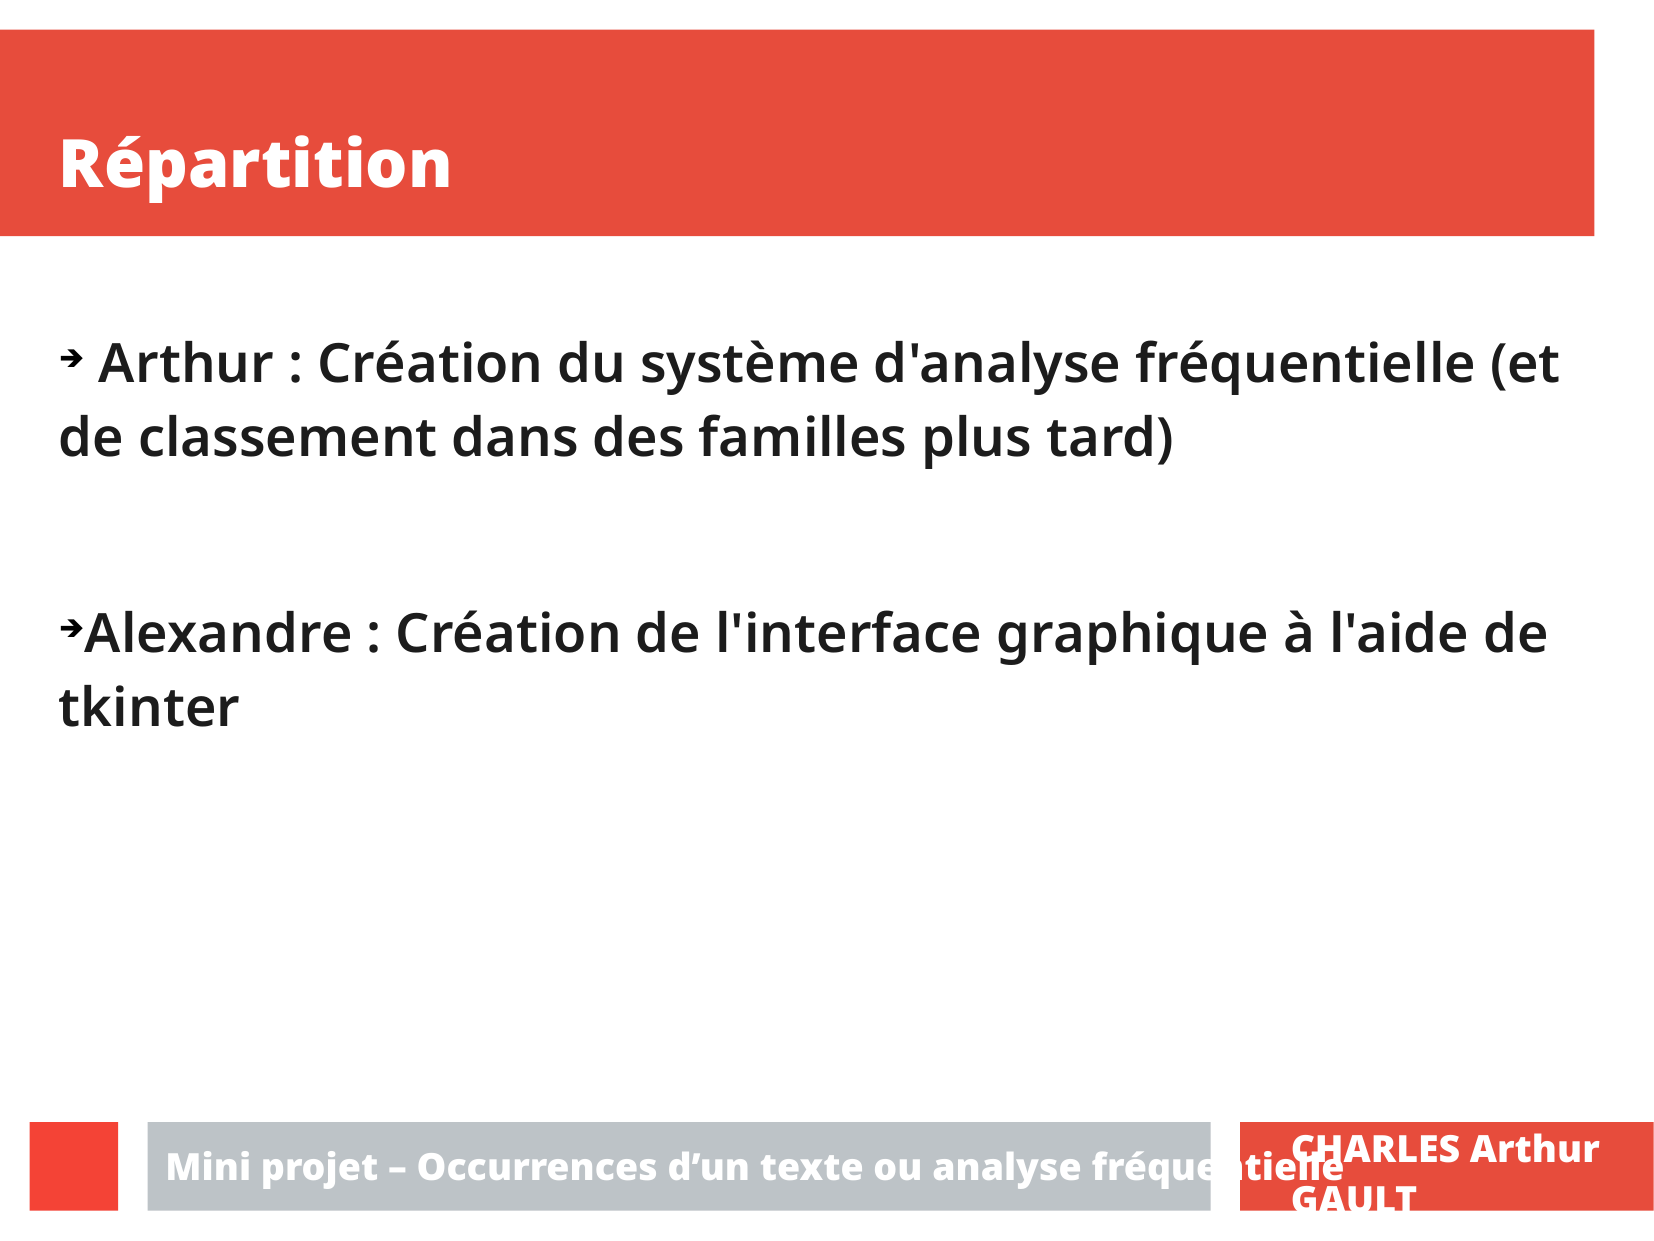

# Répartition
 Arthur : Création du système d'analyse fréquentielle (et de classement dans des familles plus tard)
Alexandre : Création de l'interface graphique à l'aide de tkinter